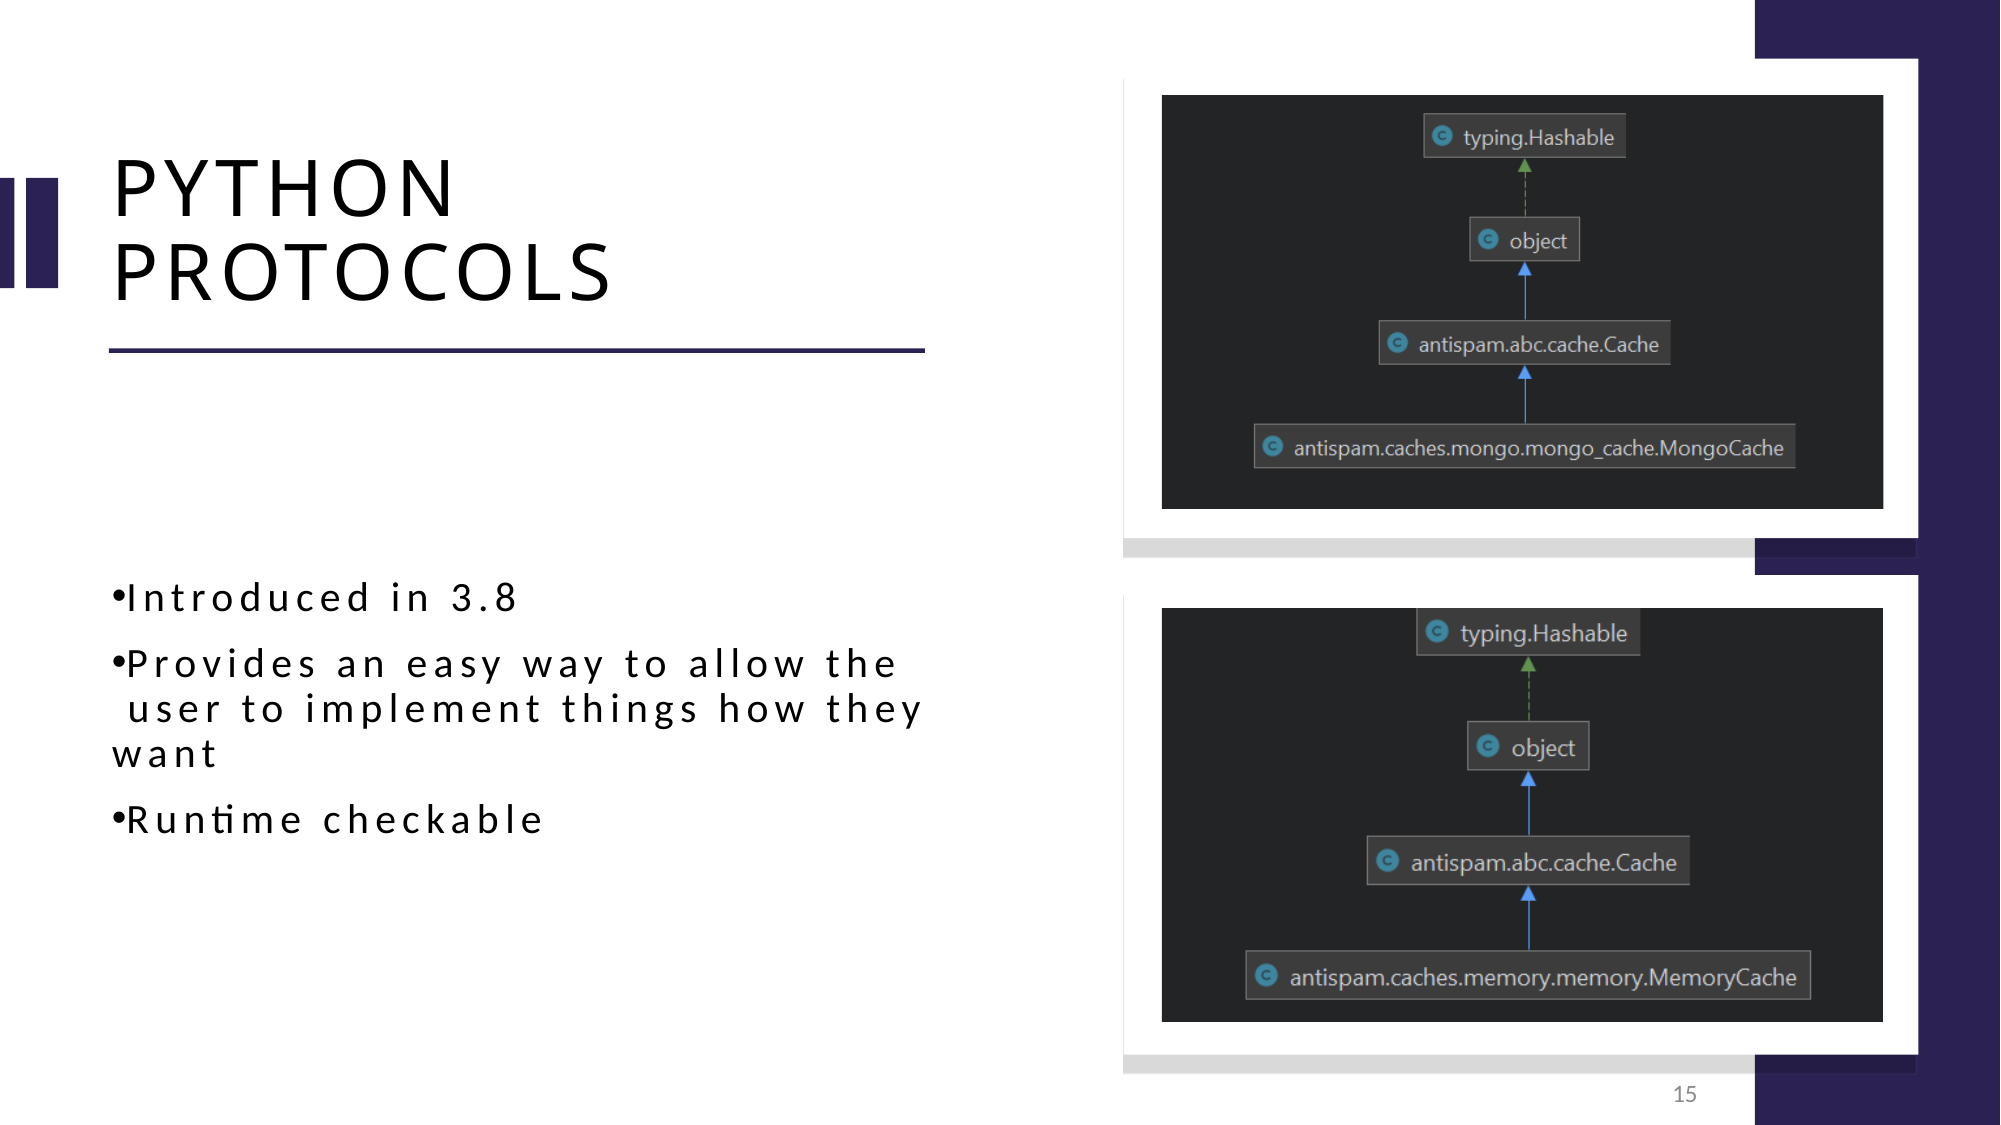

# Python protocols
Introduced in 3.8
Provides an easy way to allow the user to implement things how they want
Runtime checkable